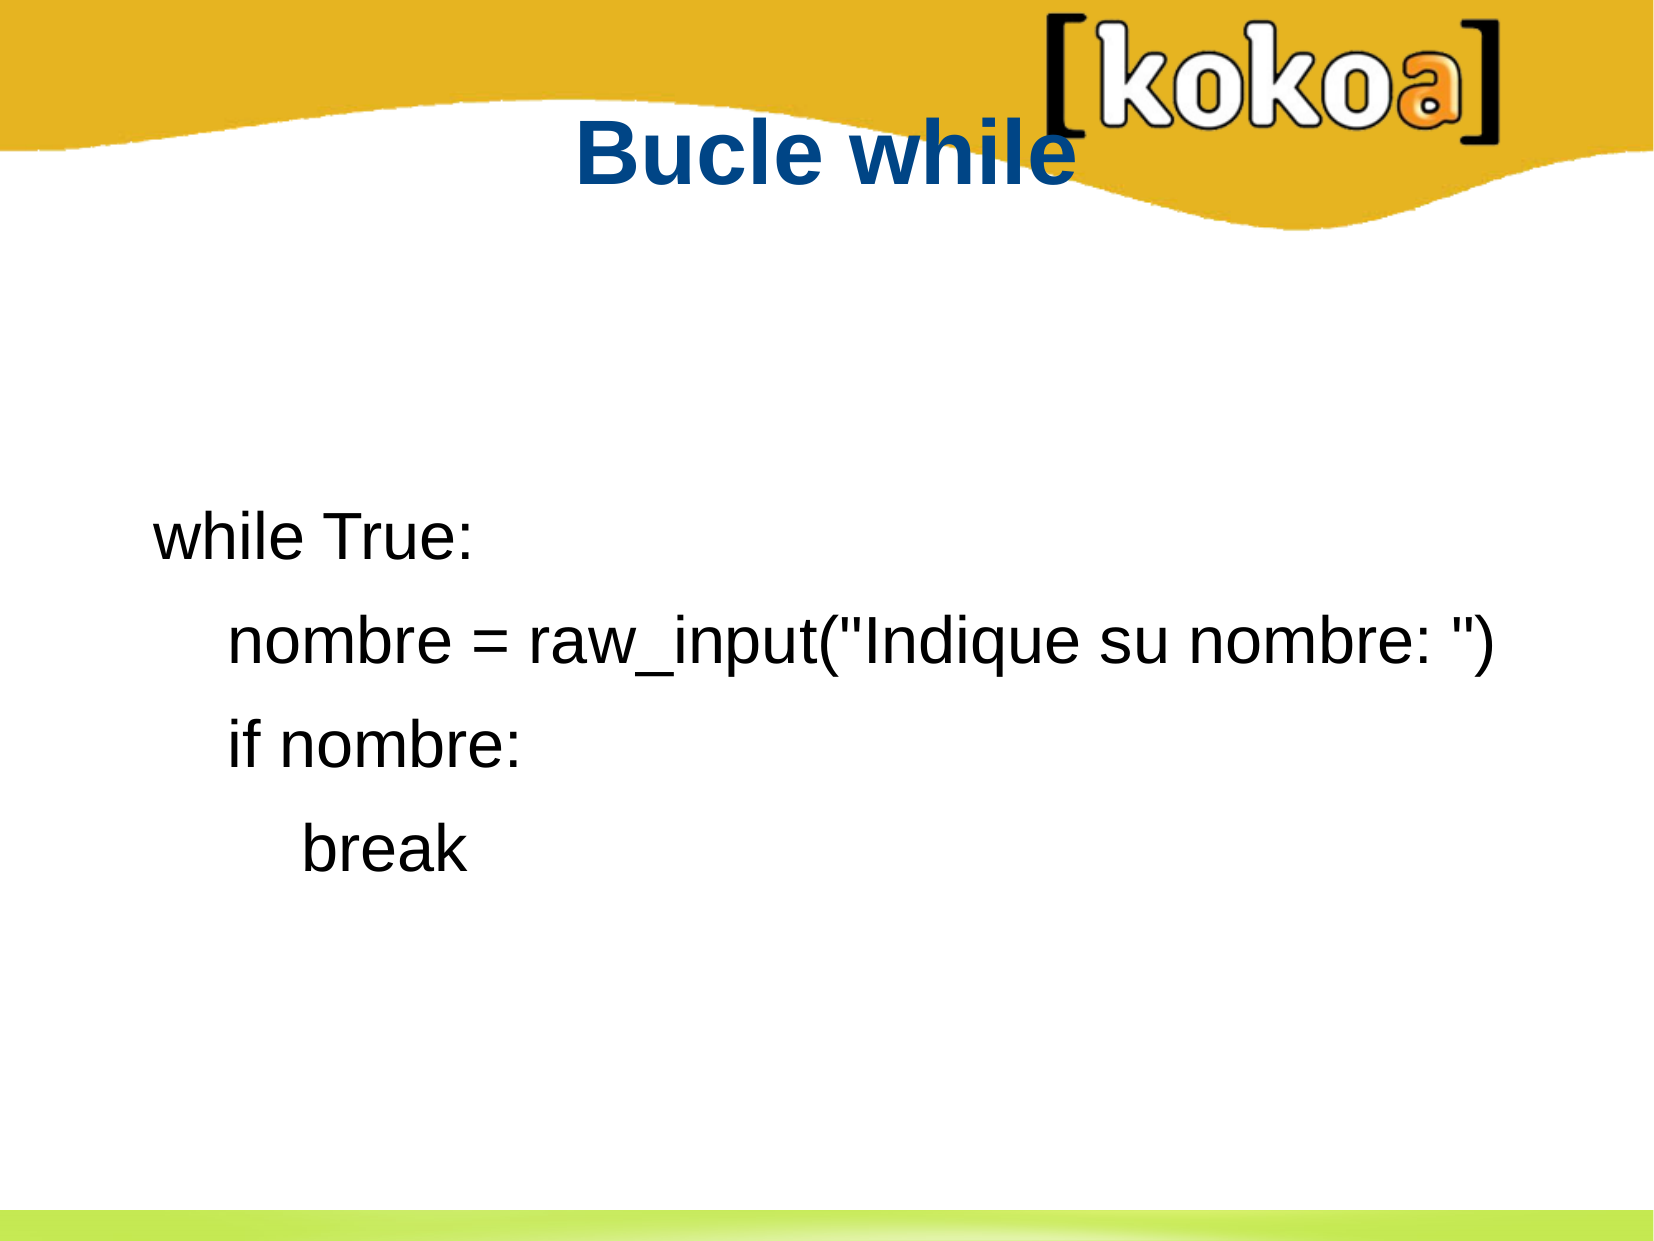

# Bucle while
while True:
 nombre = raw_input("Indique su nombre: ")
 if nombre:
 break